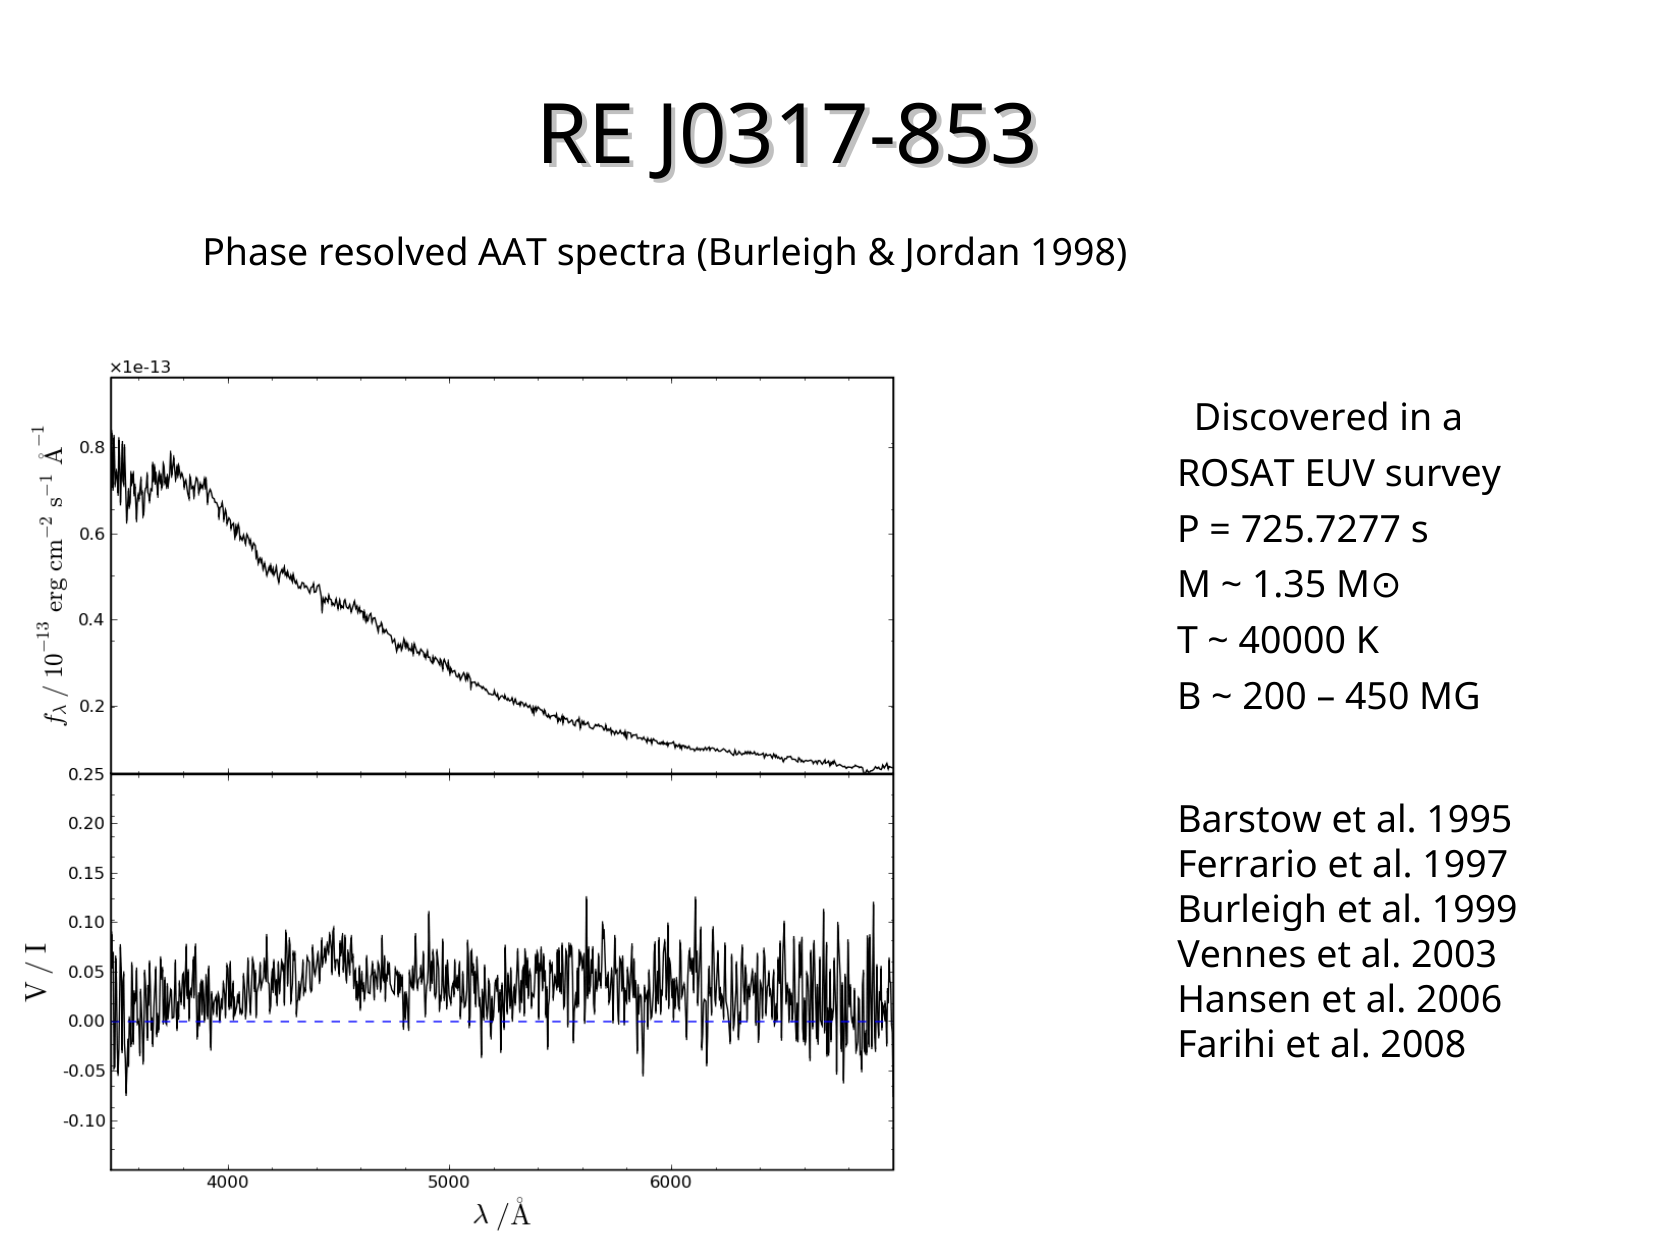

RE J0317-853
Phase resolved AAT spectra (Burleigh & Jordan 1998)
Discovered in a ROSAT EUV survey
P = 725.7277 s
M ~ 1.35 M⊙
T ~ 40000 K
B ~ 200 – 450 MG
Barstow et al. 1995
Ferrario et al. 1997
Burleigh et al. 1999
Vennes et al. 2003
Hansen et al. 2006
Farihi et al. 2008